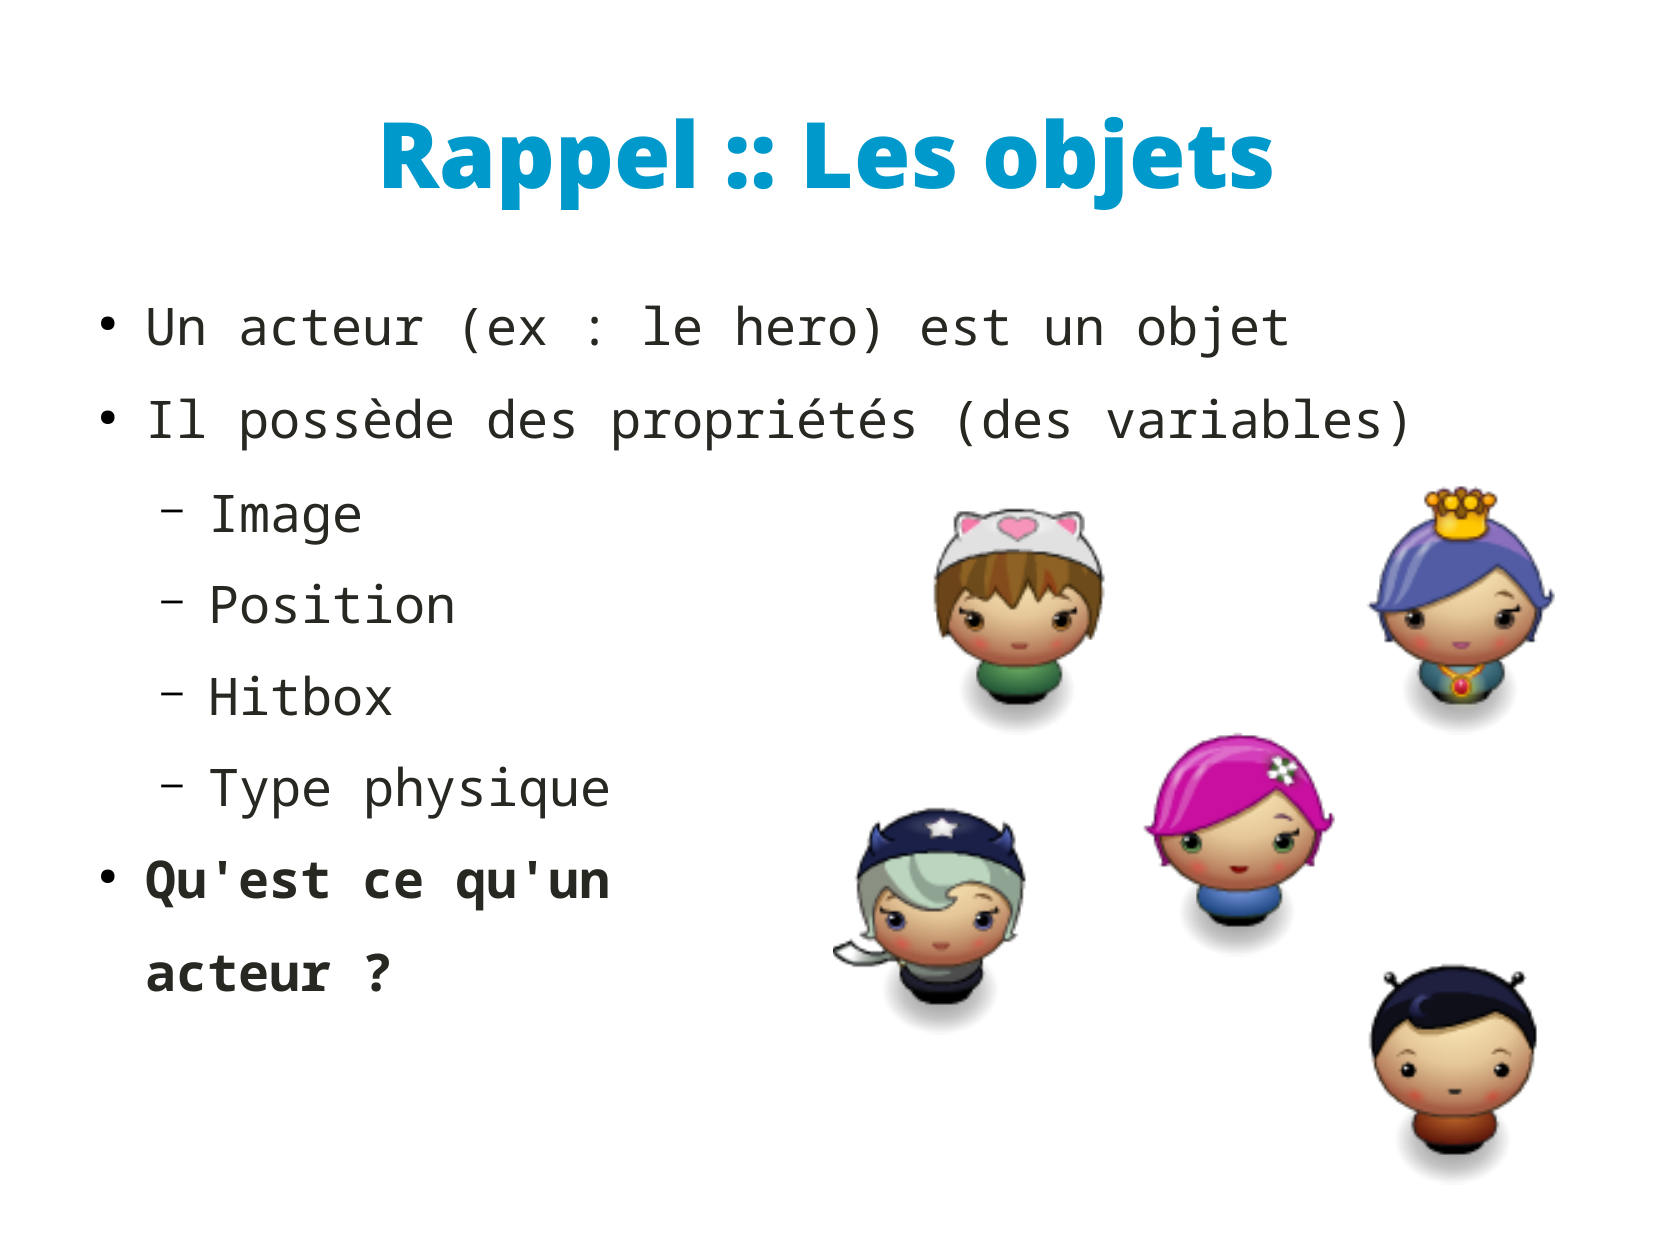

# Rappel :: Les objets
Un acteur (ex : le hero) est un objet
Il possède des propriétés (des variables)
Image
Position
Hitbox
Type physique
Qu'est ce qu'un
acteur ?